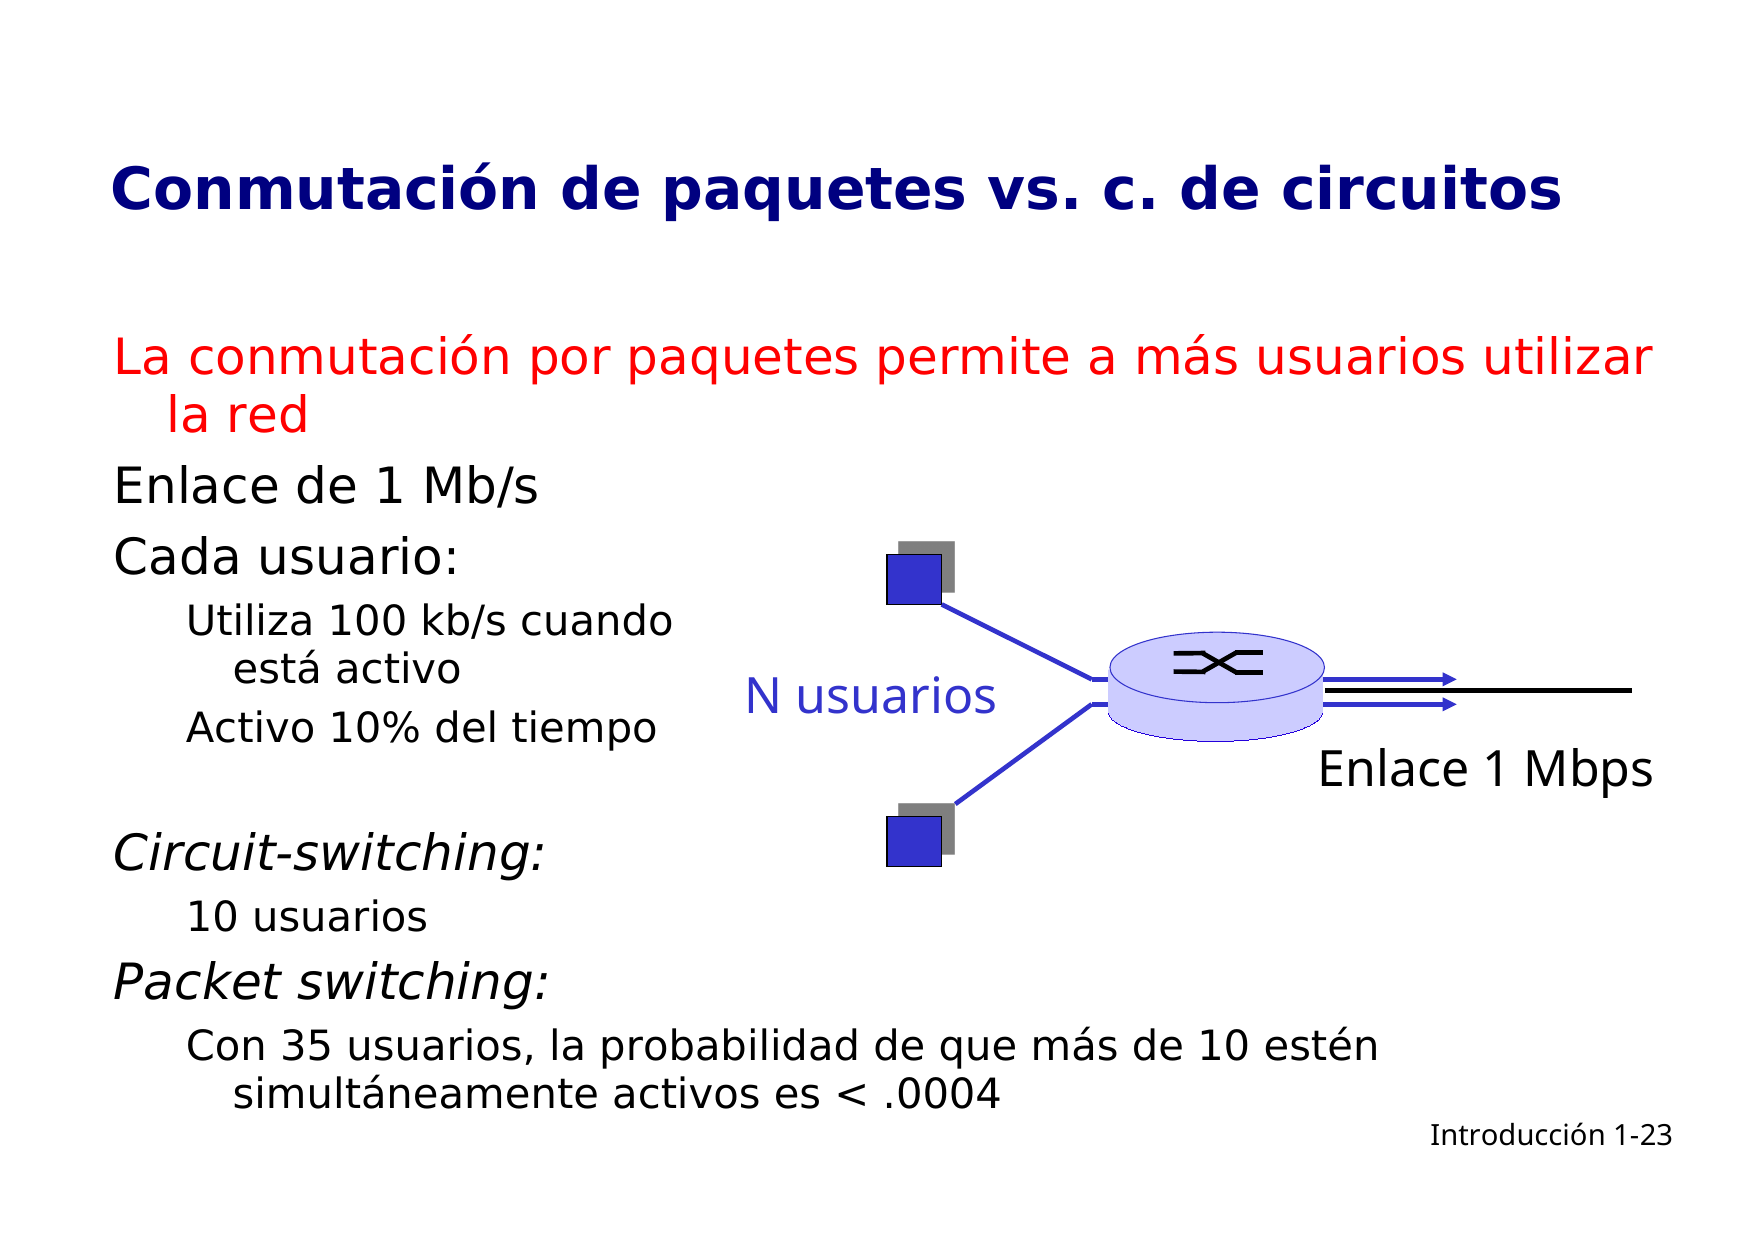

# Conmutación de paquetes vs. c. de circuitos
La conmutación por paquetes permite a más usuarios utilizar la red
Enlace de 1 Mb/s
Cada usuario:
Utiliza 100 kb/s cuando
está activo
Activo 10% del tiempo
Circuit-switching:
10 usuarios
Packet switching:
Con 35 usuarios, la probabilidad de que más de 10 estén simultáneamente activos es < .0004
N usuarios
Enlace 1 Mbps